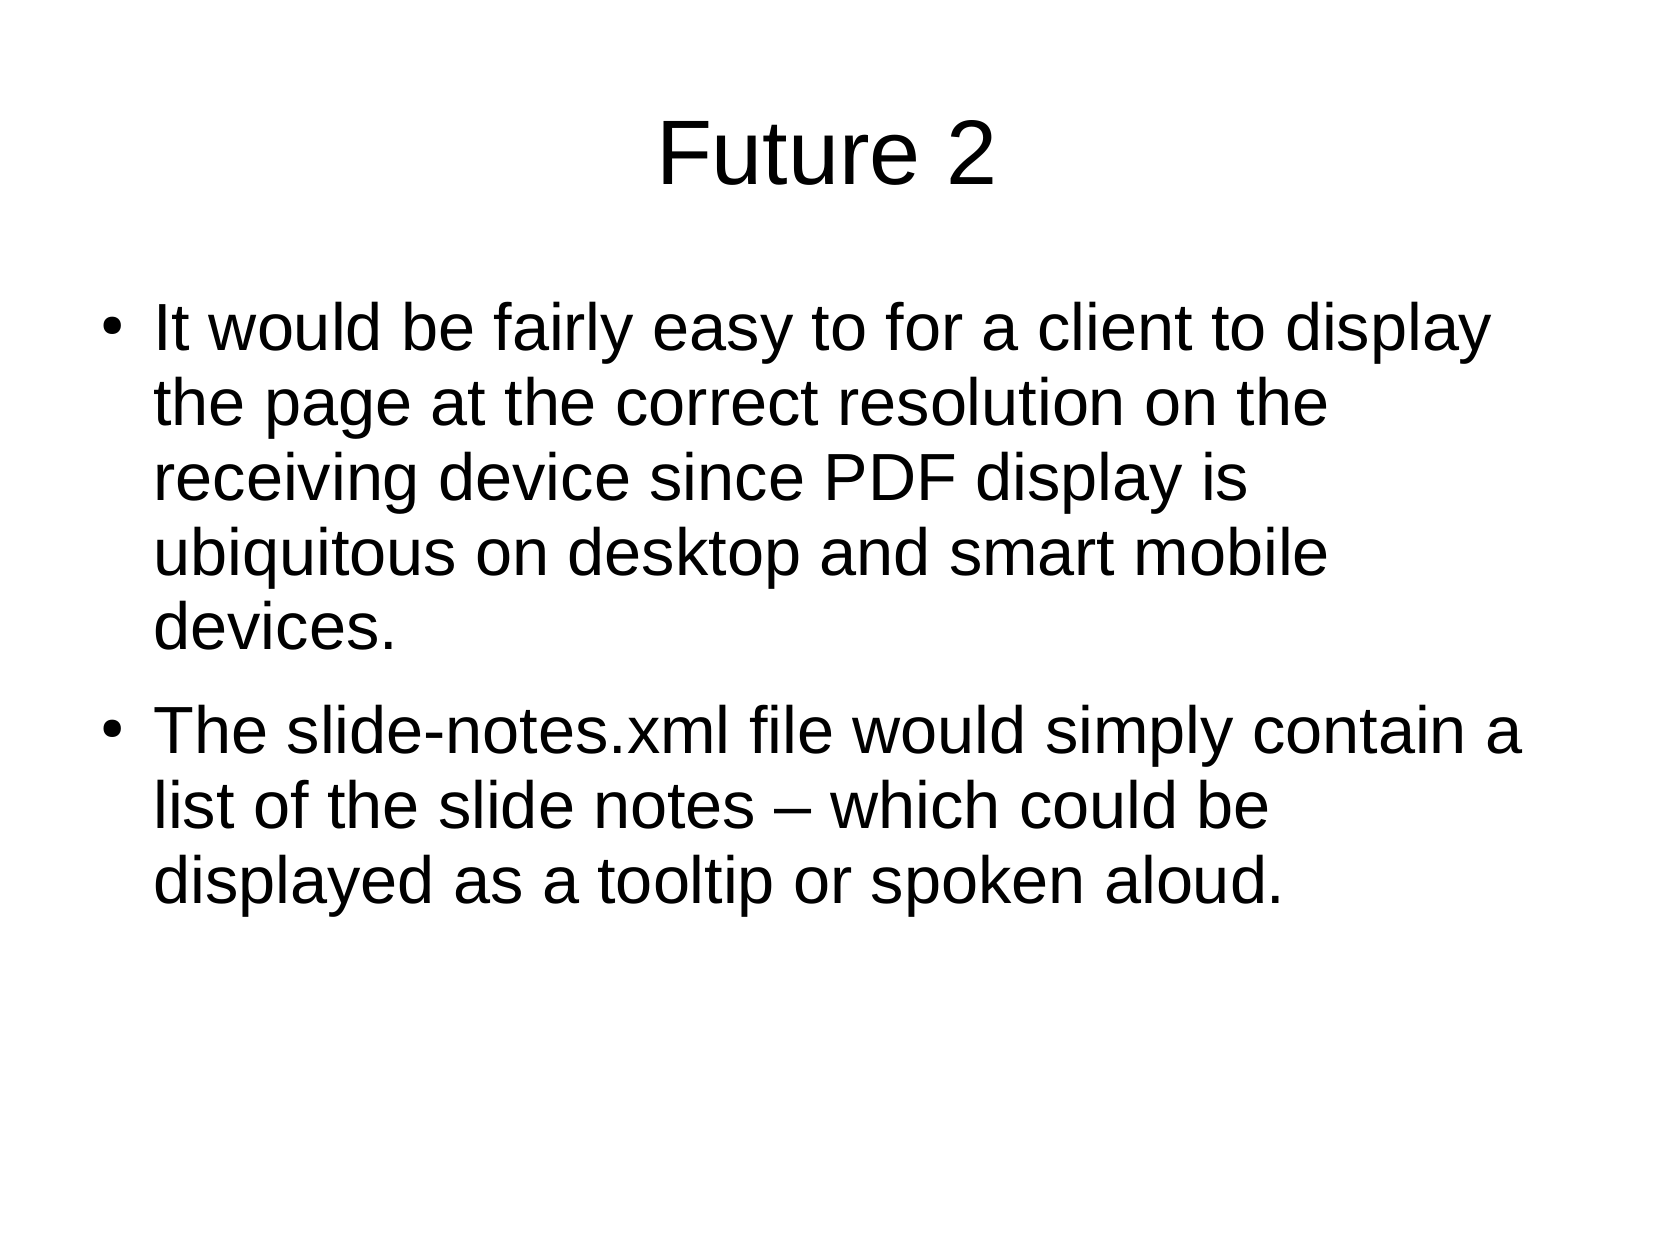

# Future 2
It would be fairly easy to for a client to display the page at the correct resolution on the receiving device since PDF display is ubiquitous on desktop and smart mobile devices.
The slide-notes.xml file would simply contain a list of the slide notes – which could be displayed as a tooltip or spoken aloud.